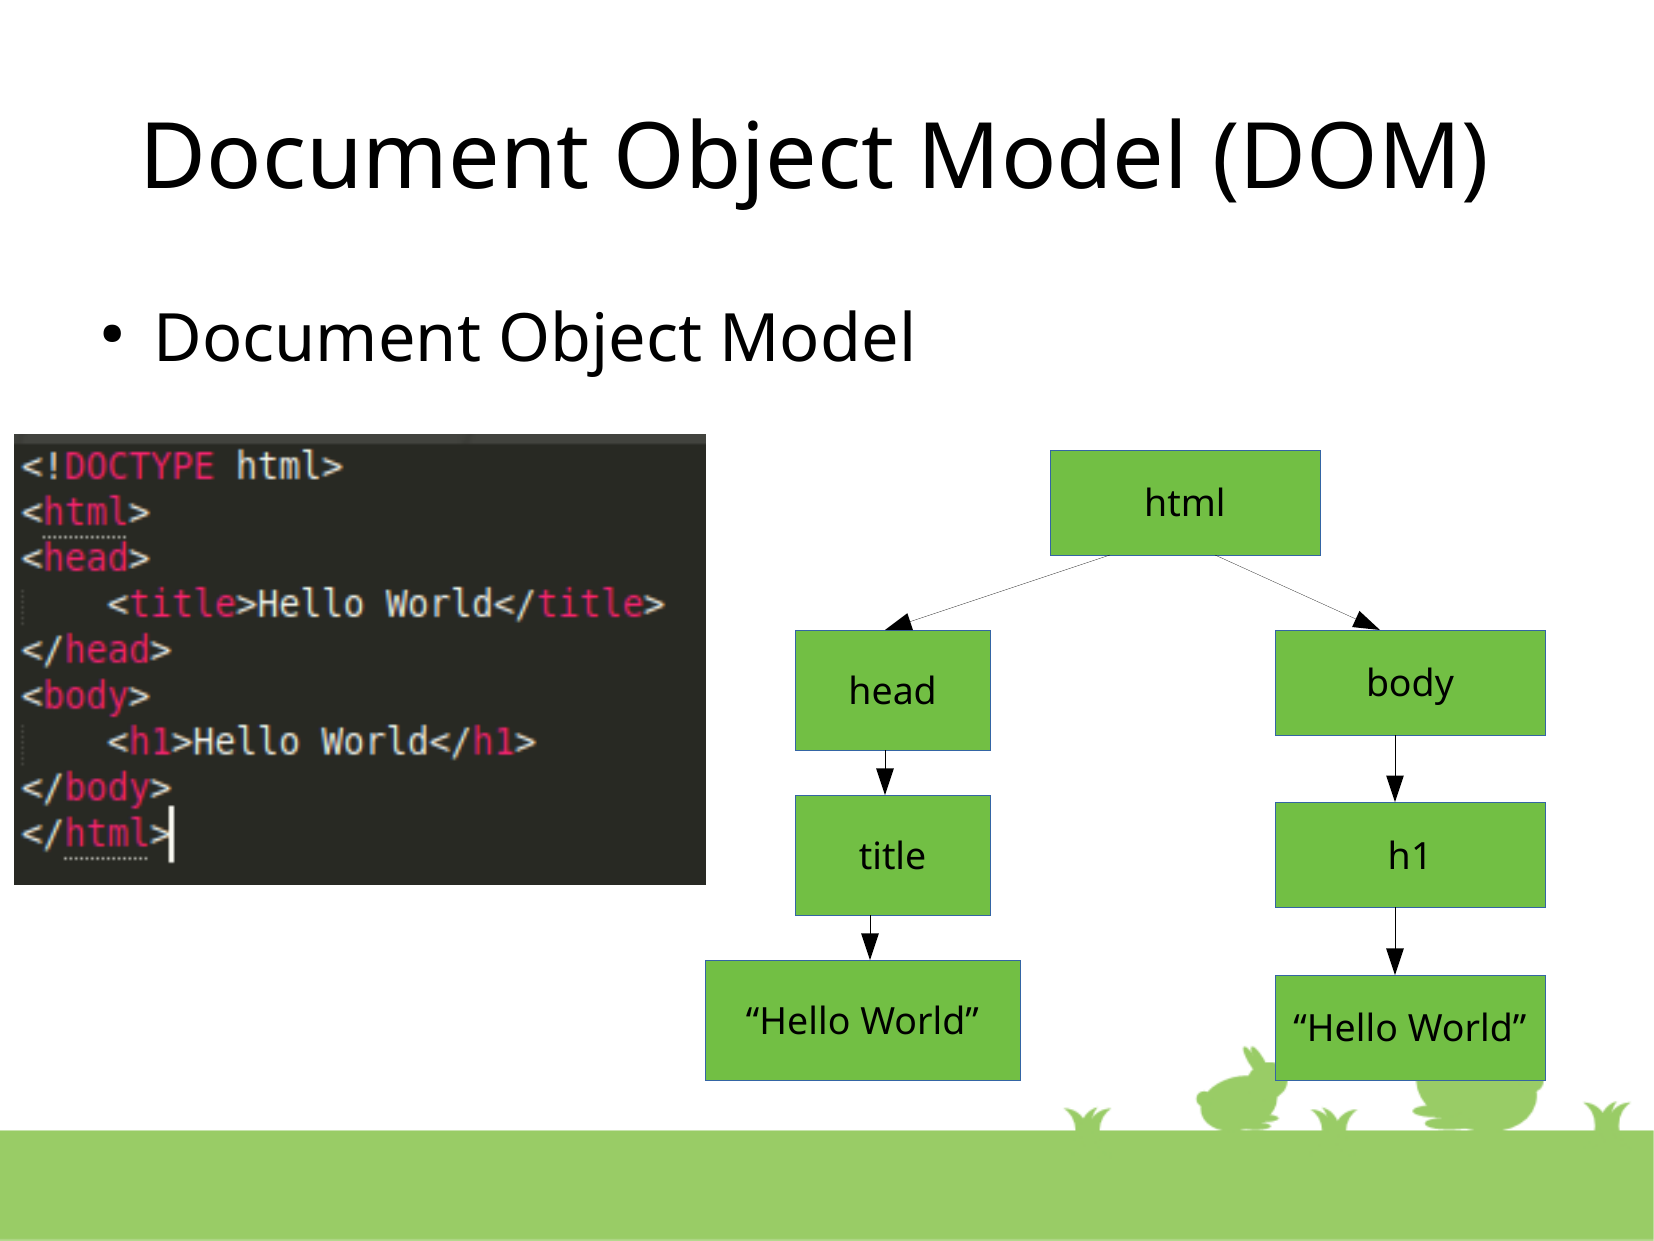

# Document Object Model (DOM)
Document Object Model
html
head
body
title
h1
“Hello World”
“Hello World”